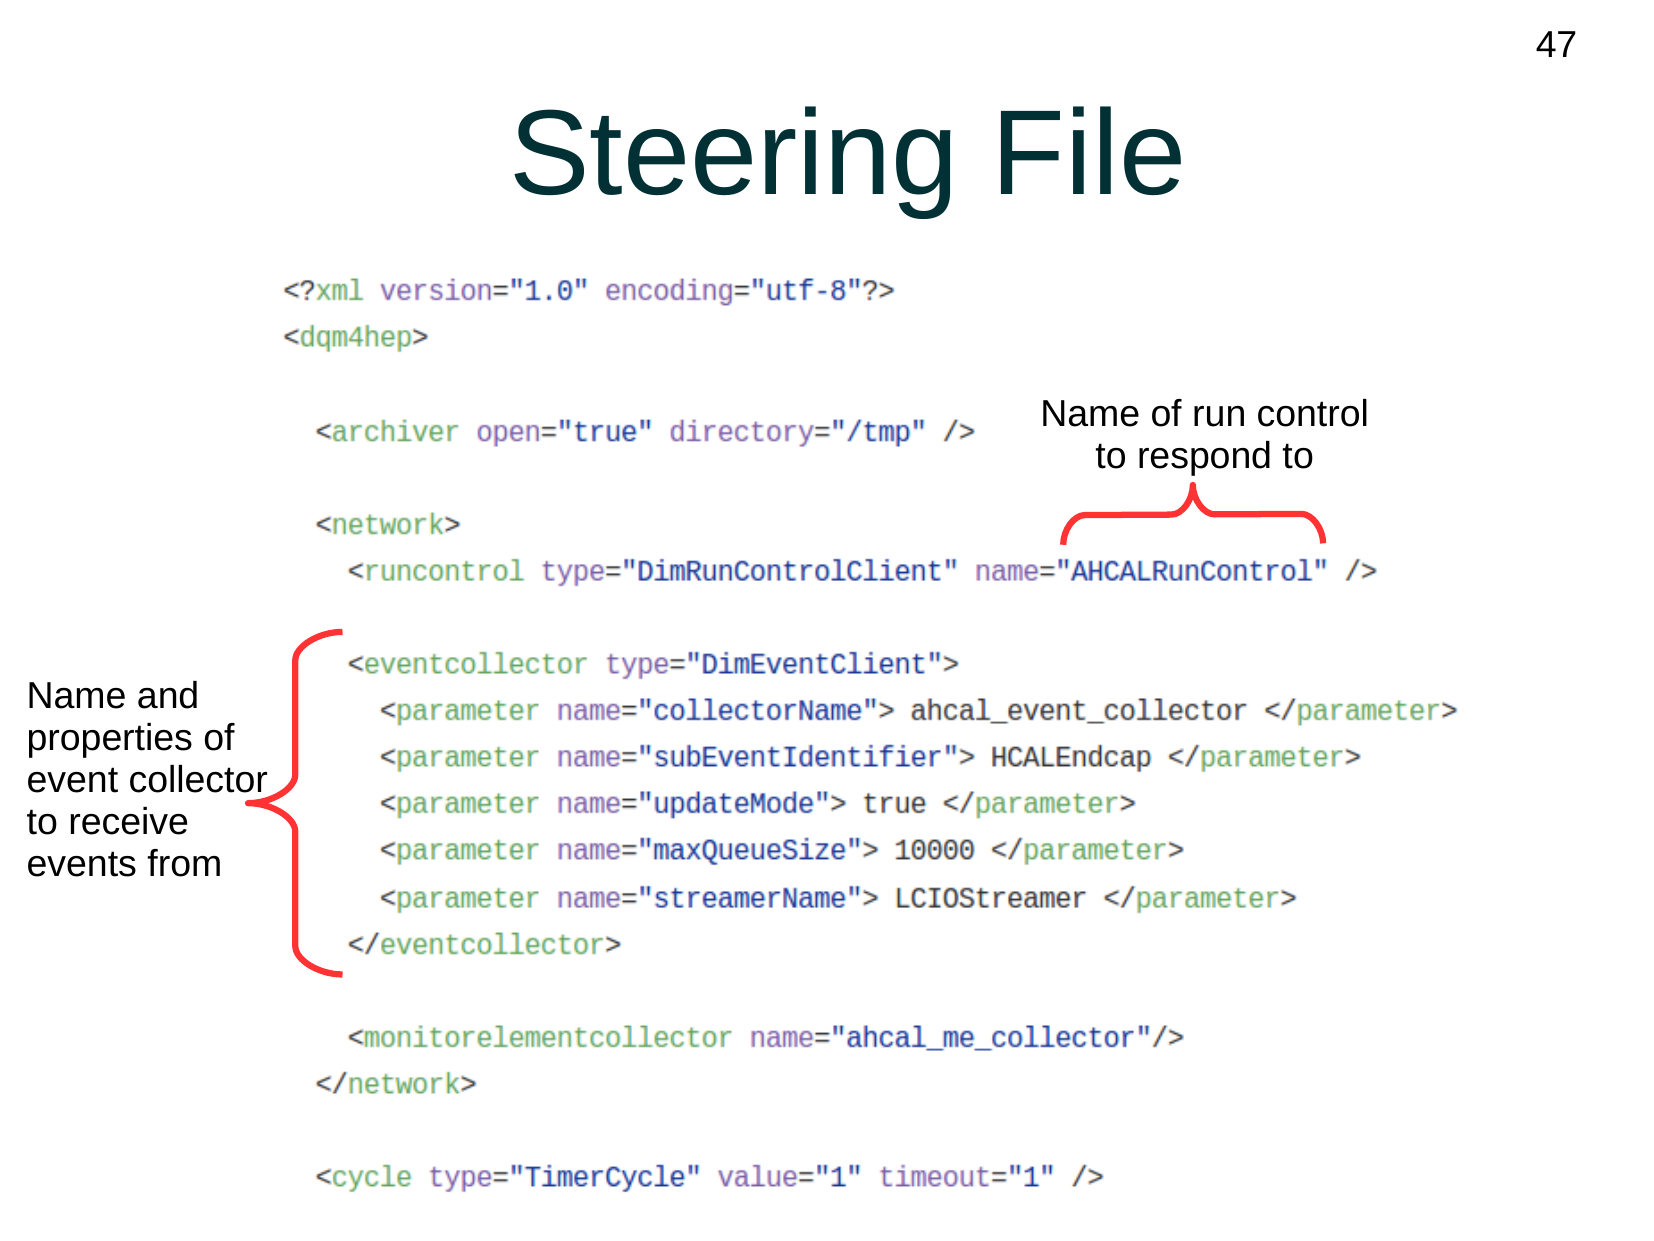

# Steering File
Name of run control to respond to
Name and properties of event collector to receive events from